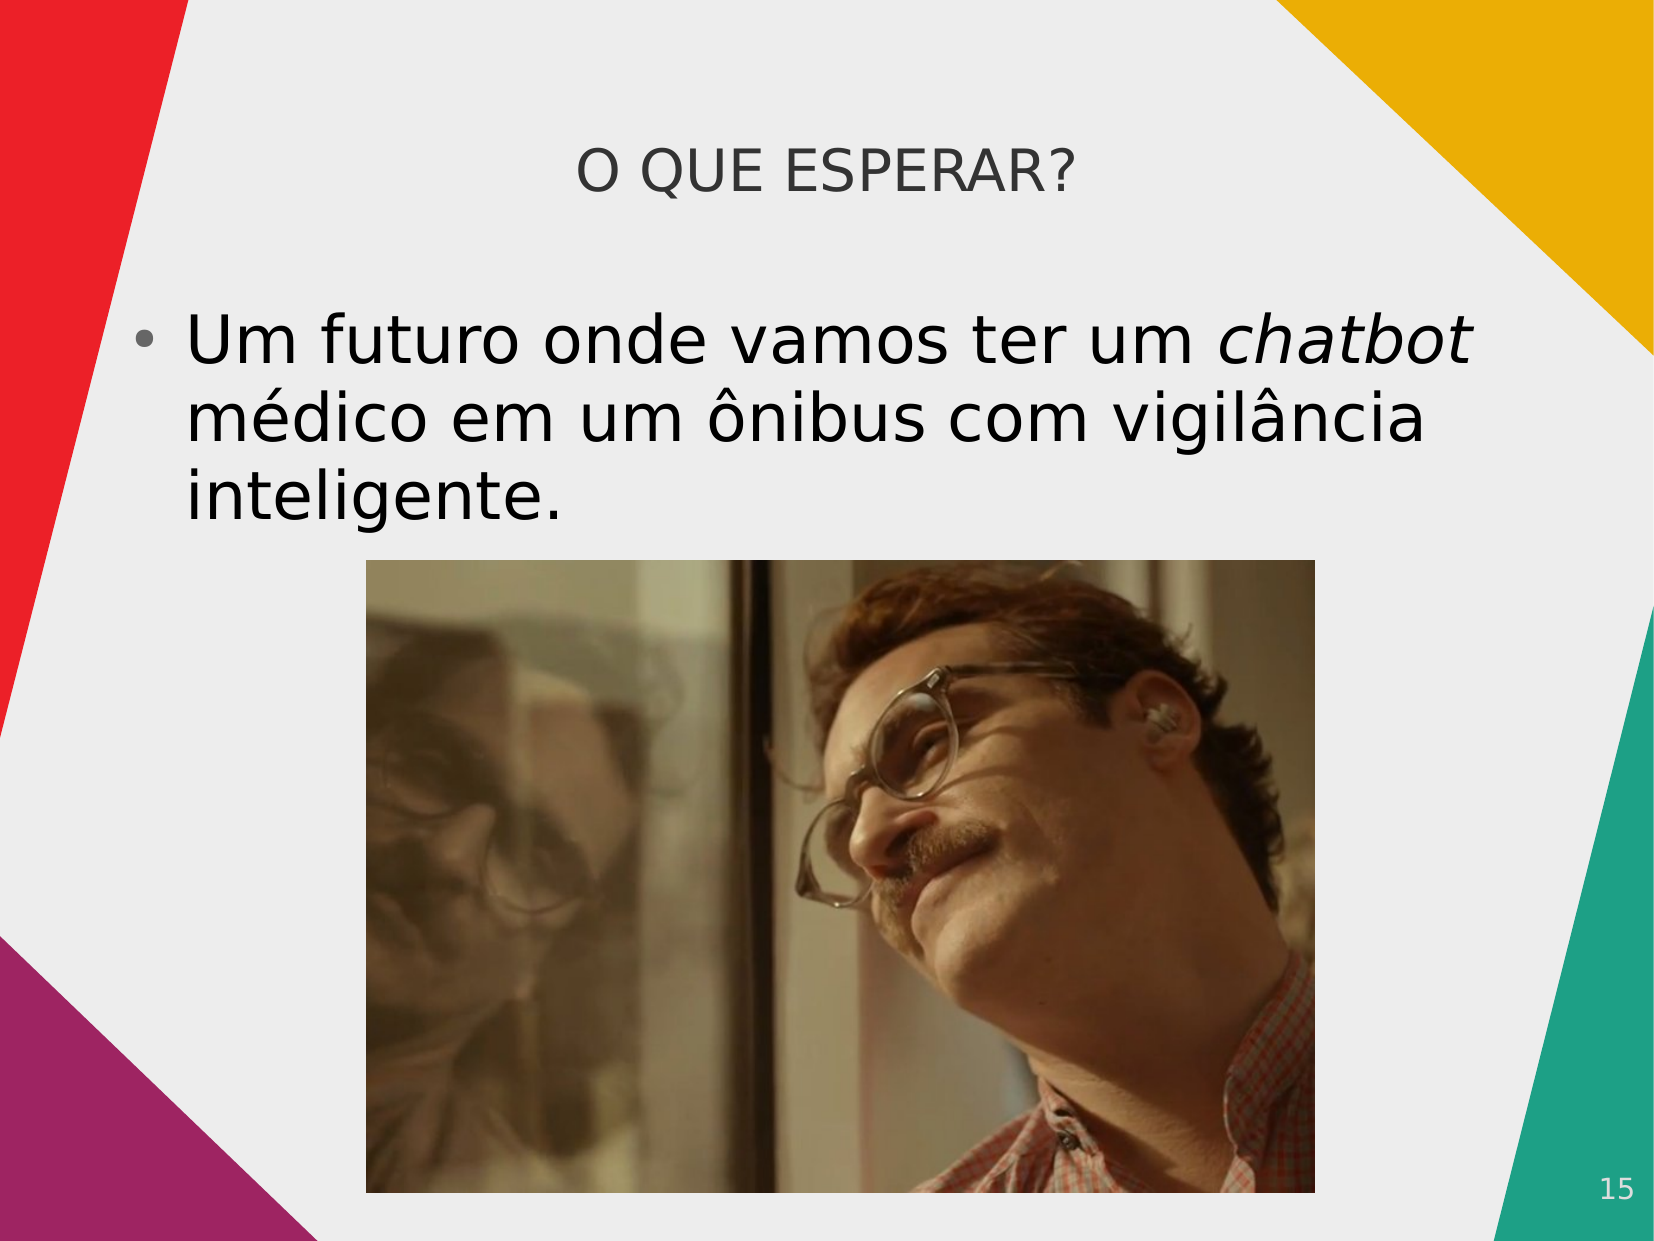

# O QUE ESPERAR?
Um futuro onde vamos ter um chatbot médico em um ônibus com vigilância inteligente.
15